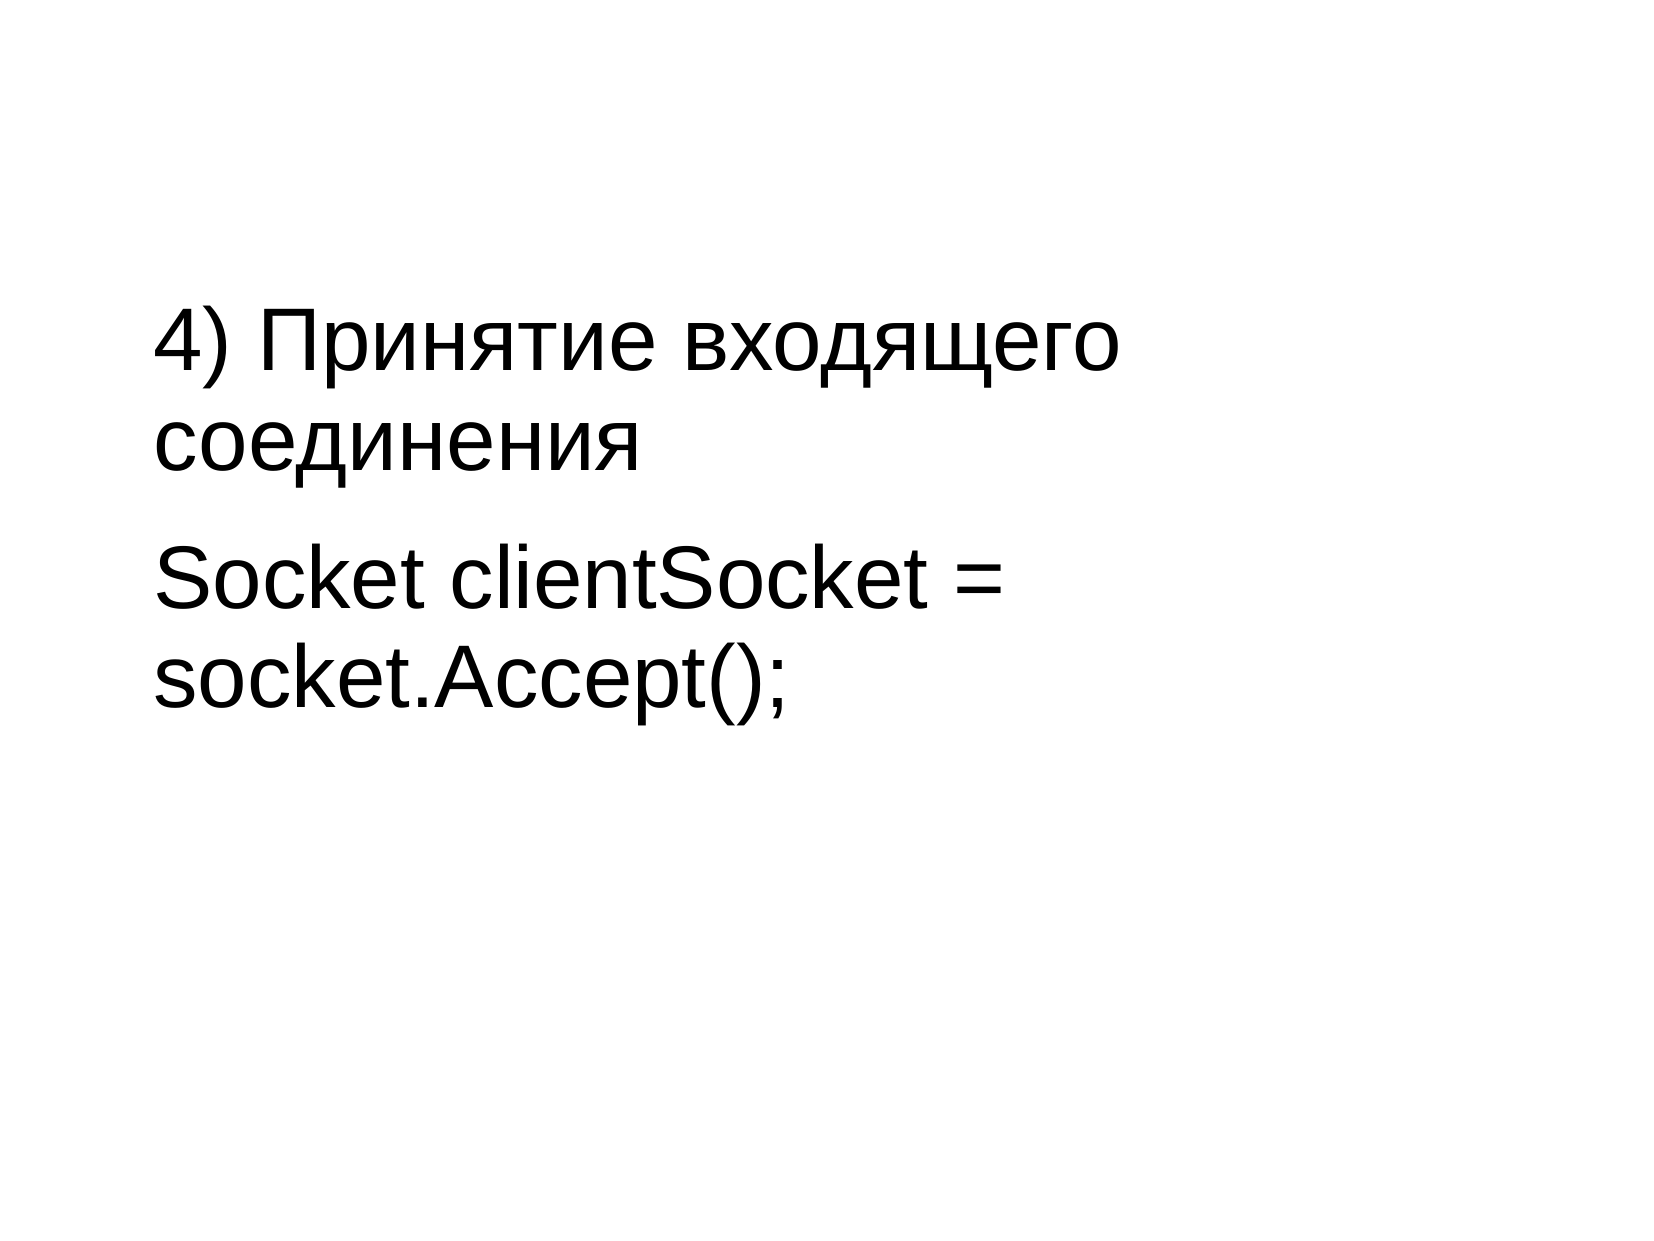

# 4) Принятие входящего соединения
Socket clientSocket = socket.Accept();